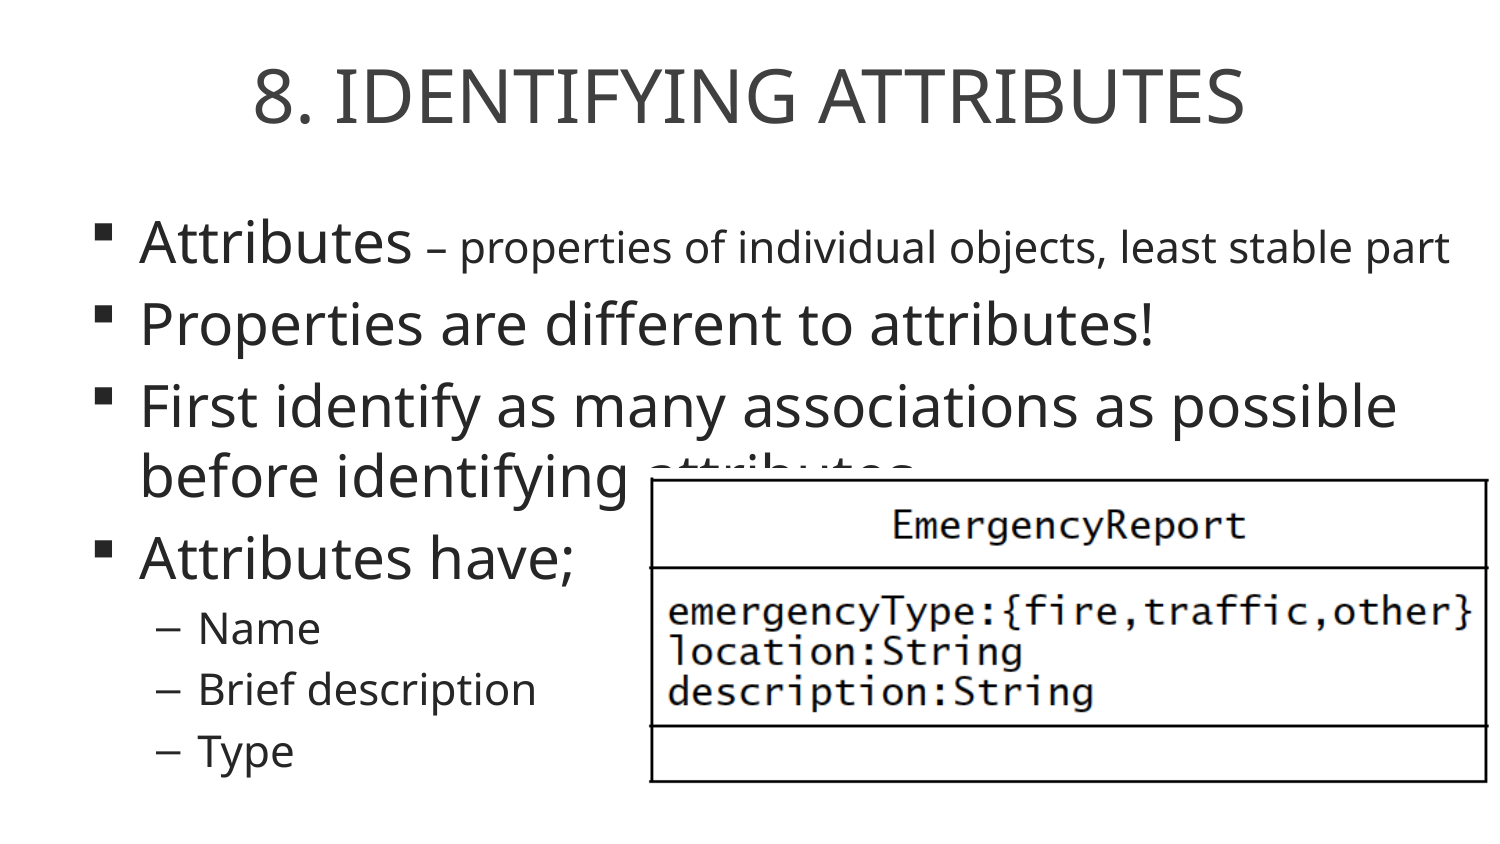

# 8. Identifying attributes
Attributes – properties of individual objects, least stable part
Properties are different to attributes!
First identify as many associations as possible before identifying attributes
Attributes have;
Name
Brief description
Type